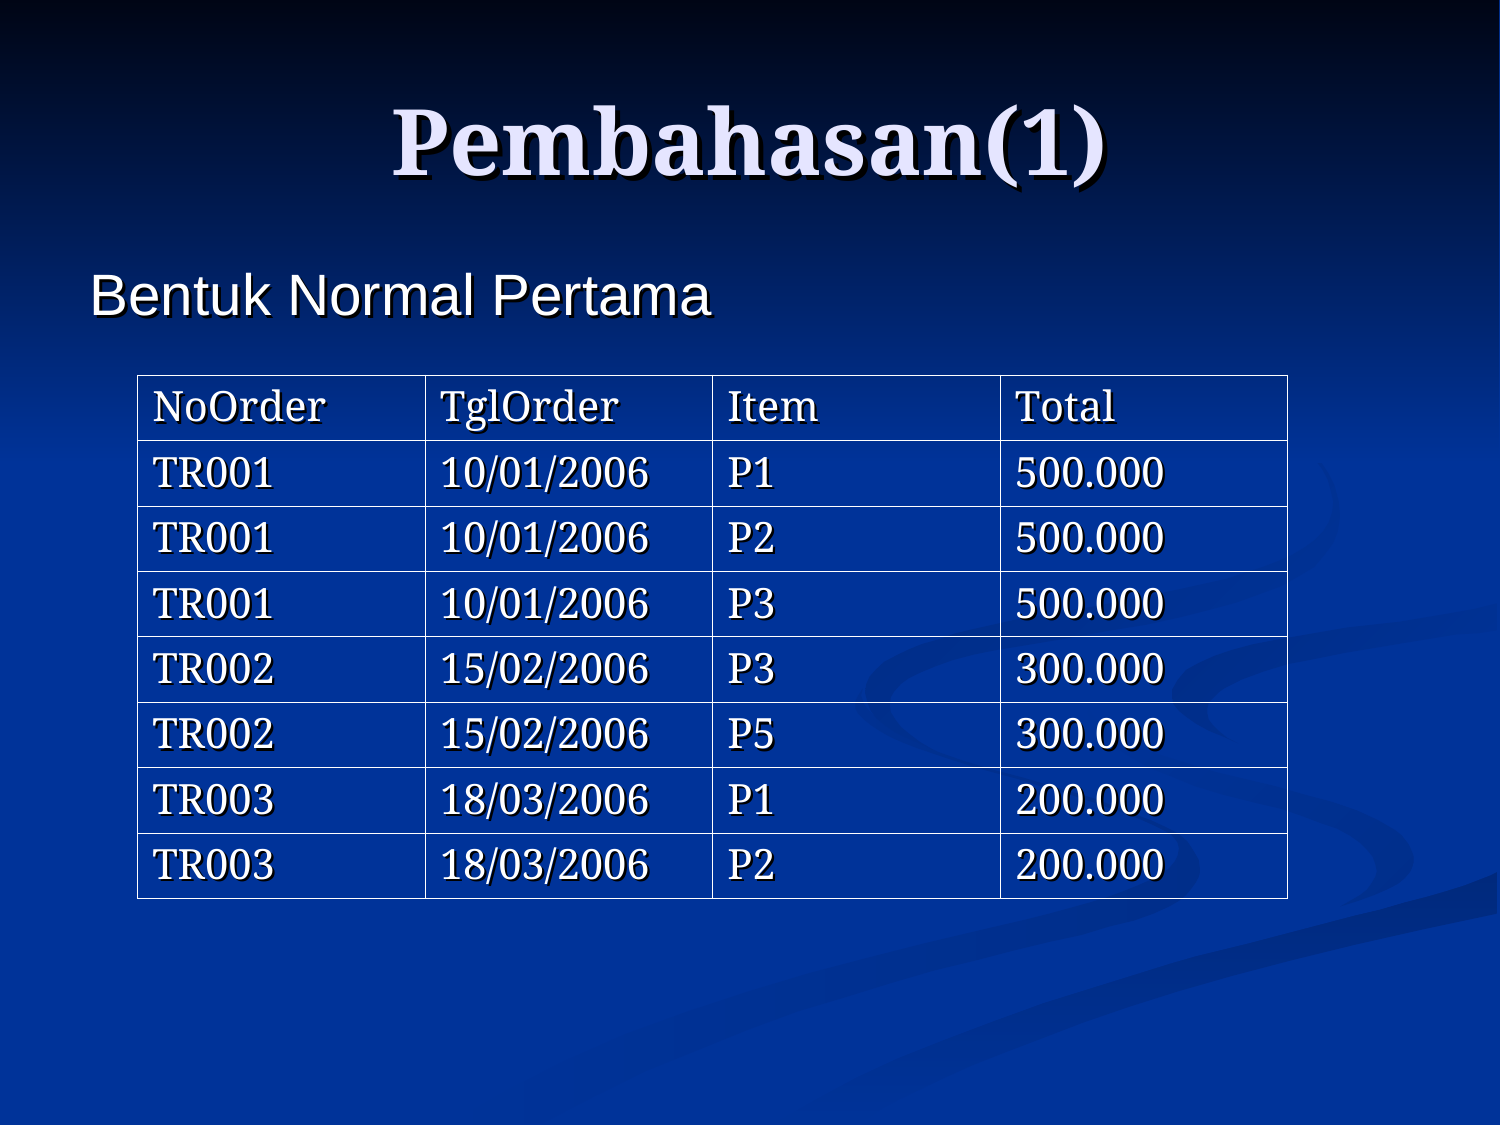

# Pembahasan(1)
Bentuk Normal Pertama
| NoOrder | TglOrder | Item | Total |
| --- | --- | --- | --- |
| TR001 | 10/01/2006 | P1 | 500.000 |
| TR001 | 10/01/2006 | P2 | 500.000 |
| TR001 | 10/01/2006 | P3 | 500.000 |
| TR002 | 15/02/2006 | P3 | 300.000 |
| TR002 | 15/02/2006 | P5 | 300.000 |
| TR003 | 18/03/2006 | P1 | 200.000 |
| TR003 | 18/03/2006 | P2 | 200.000 |